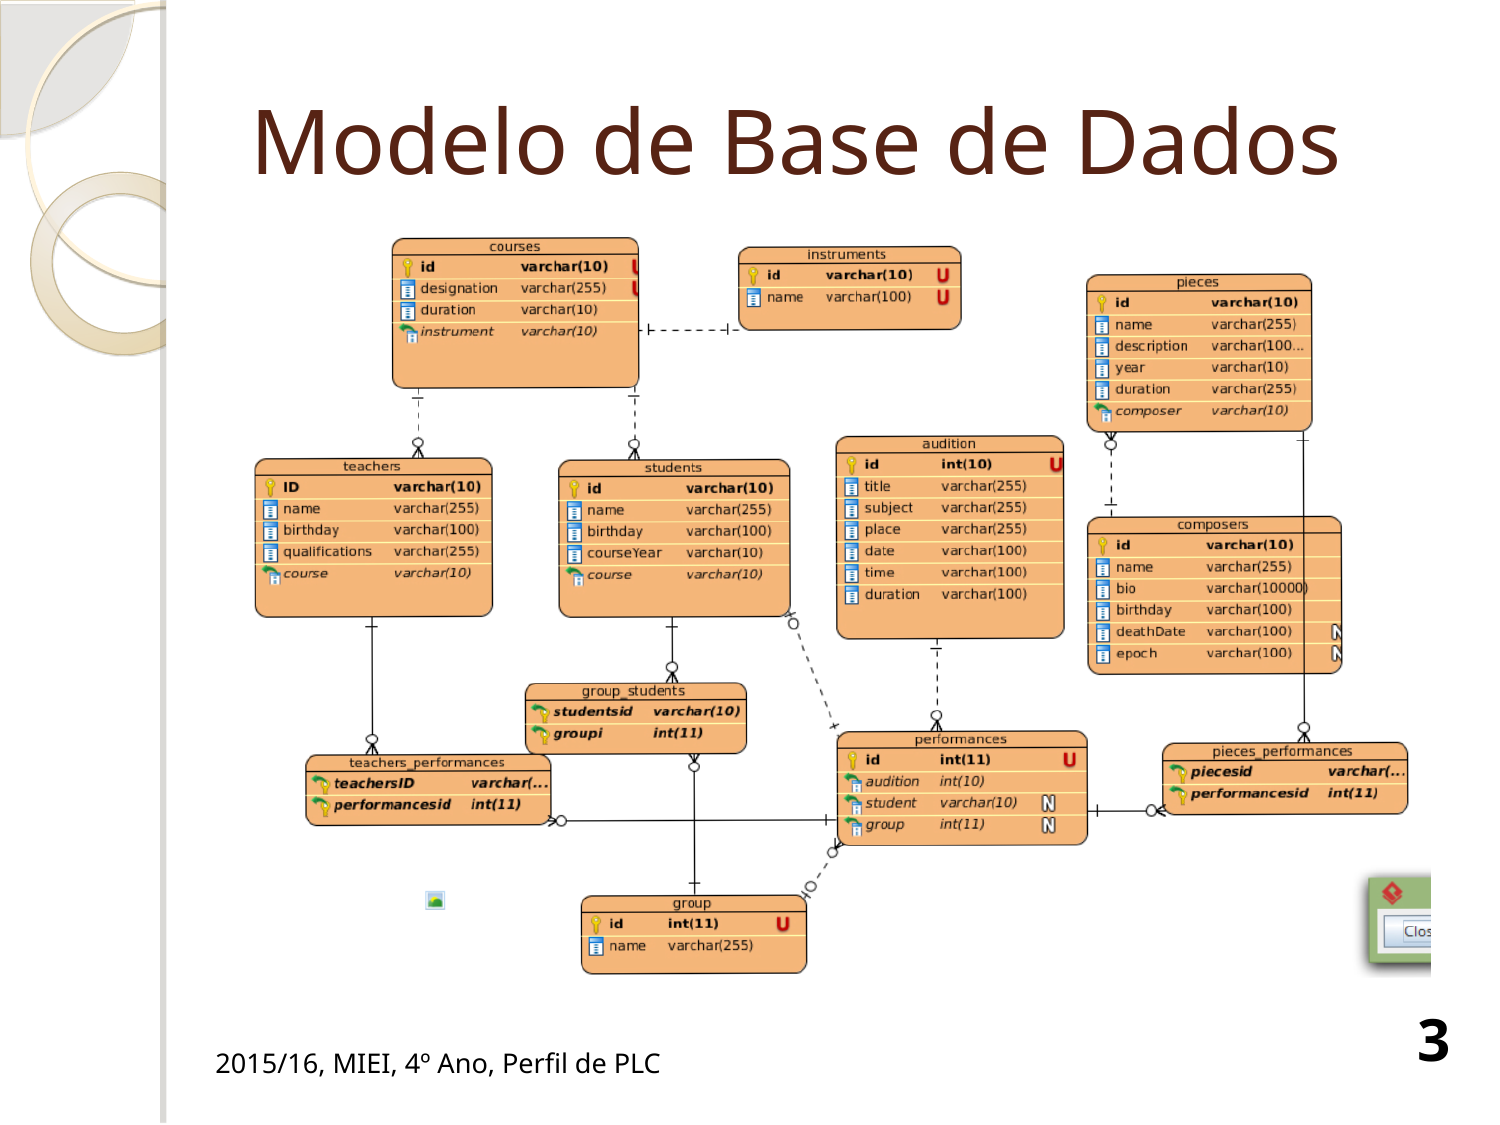

# Modelo de Base de Dados
3
2015/16, MIEI, 4º Ano, Perfil de PLC